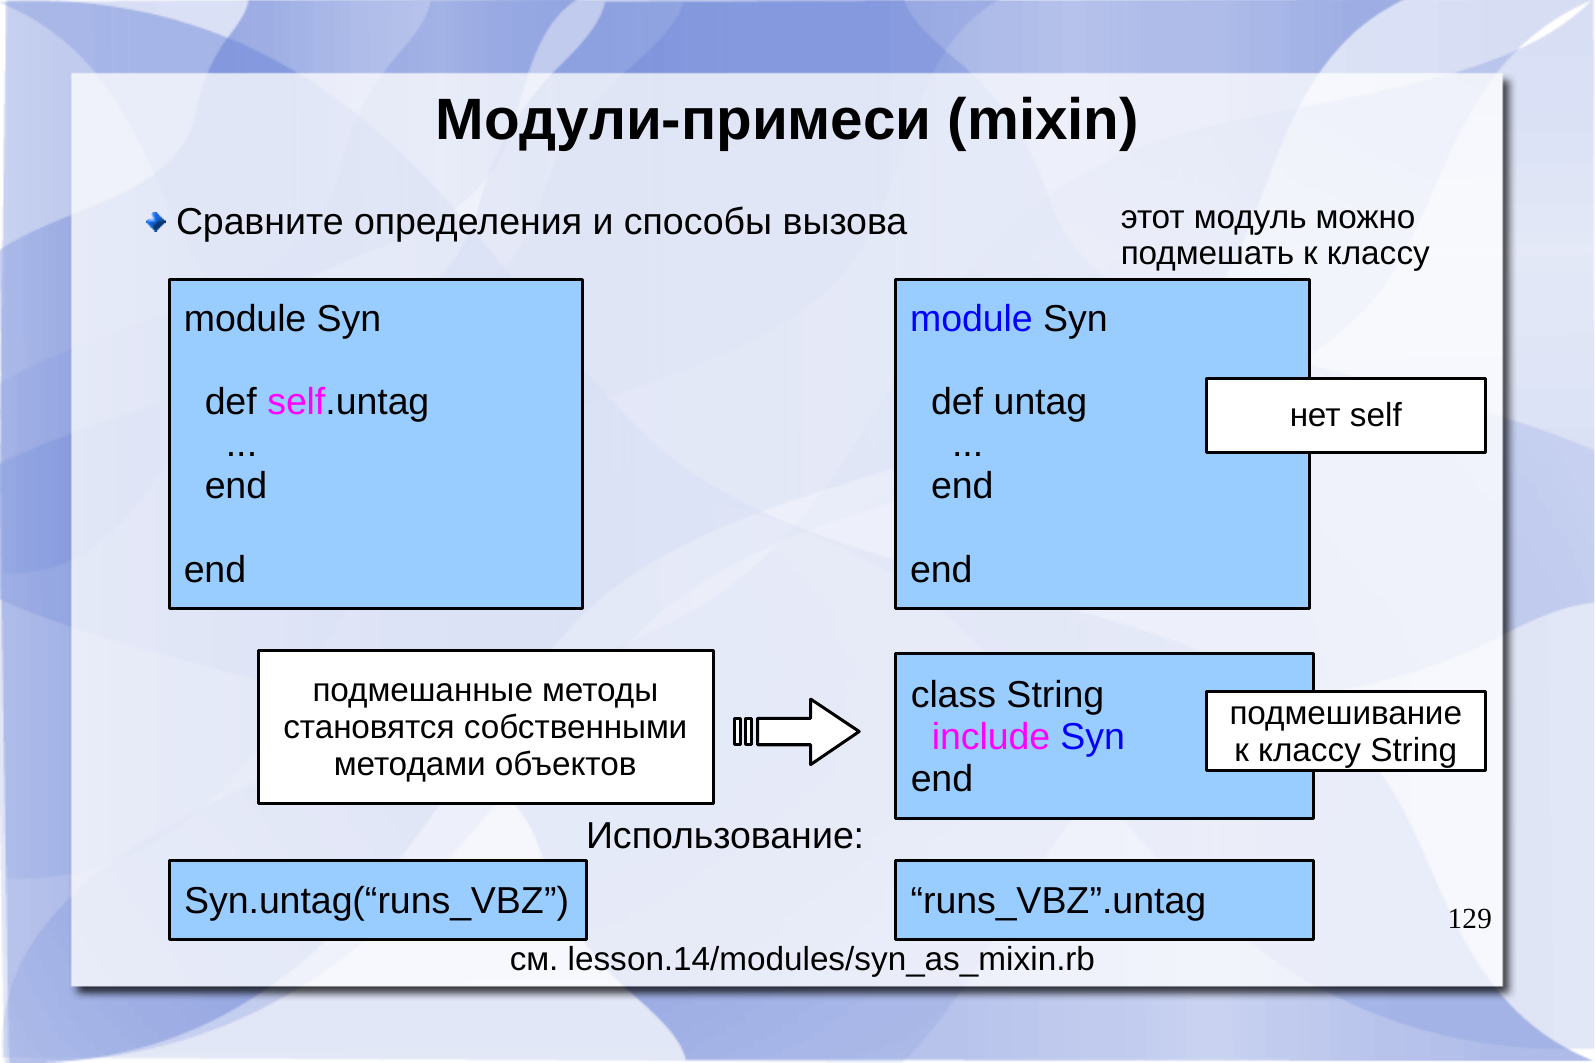

# Модули-примеси (mixin)
этот модуль можно подмешать к классу
 Сравните определения и способы вызова
module Syn
 def self.untag
 ...
 end
end
module Syn
 def untag
 ...
 end
end
нет self
подмешанные методы
становятся собственными
методами объектов
class String
 include Syn
end
подмешивание
к классу String
Использование:
Syn.untag(“runs_VBZ”)
“runs_VBZ”.untag
129
см. lesson.14/modules/syn_as_mixin.rb